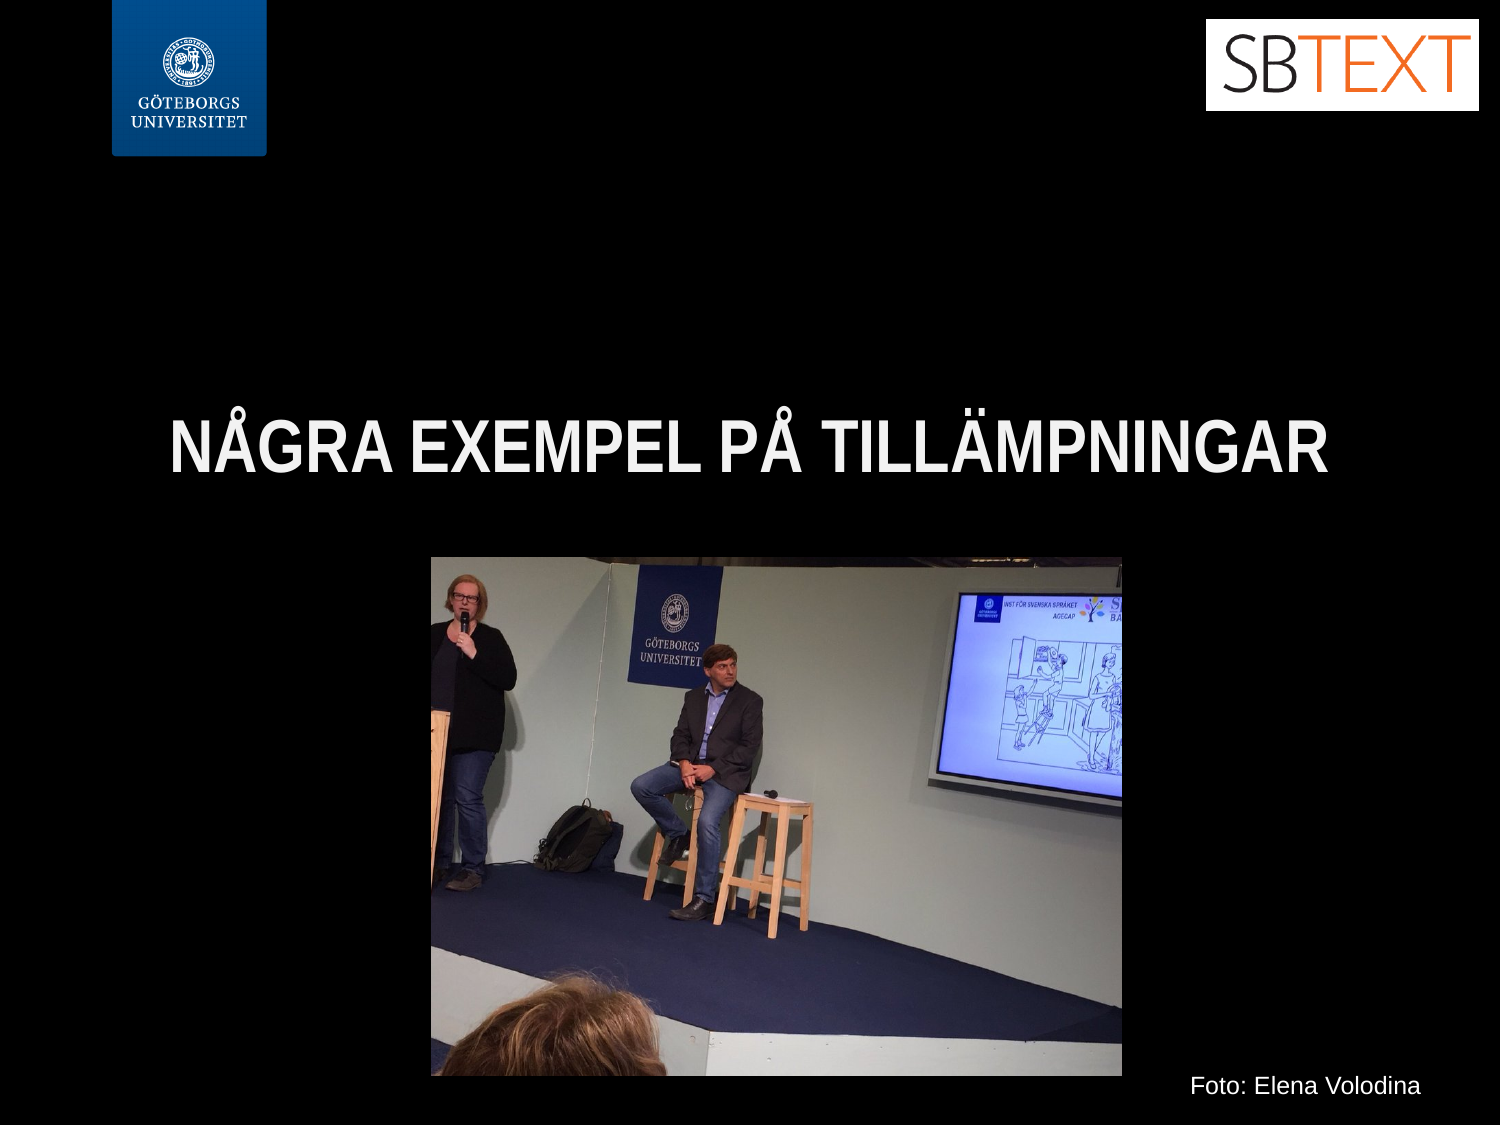

# några exempel på tillämpningar
Foto: Elena Volodina